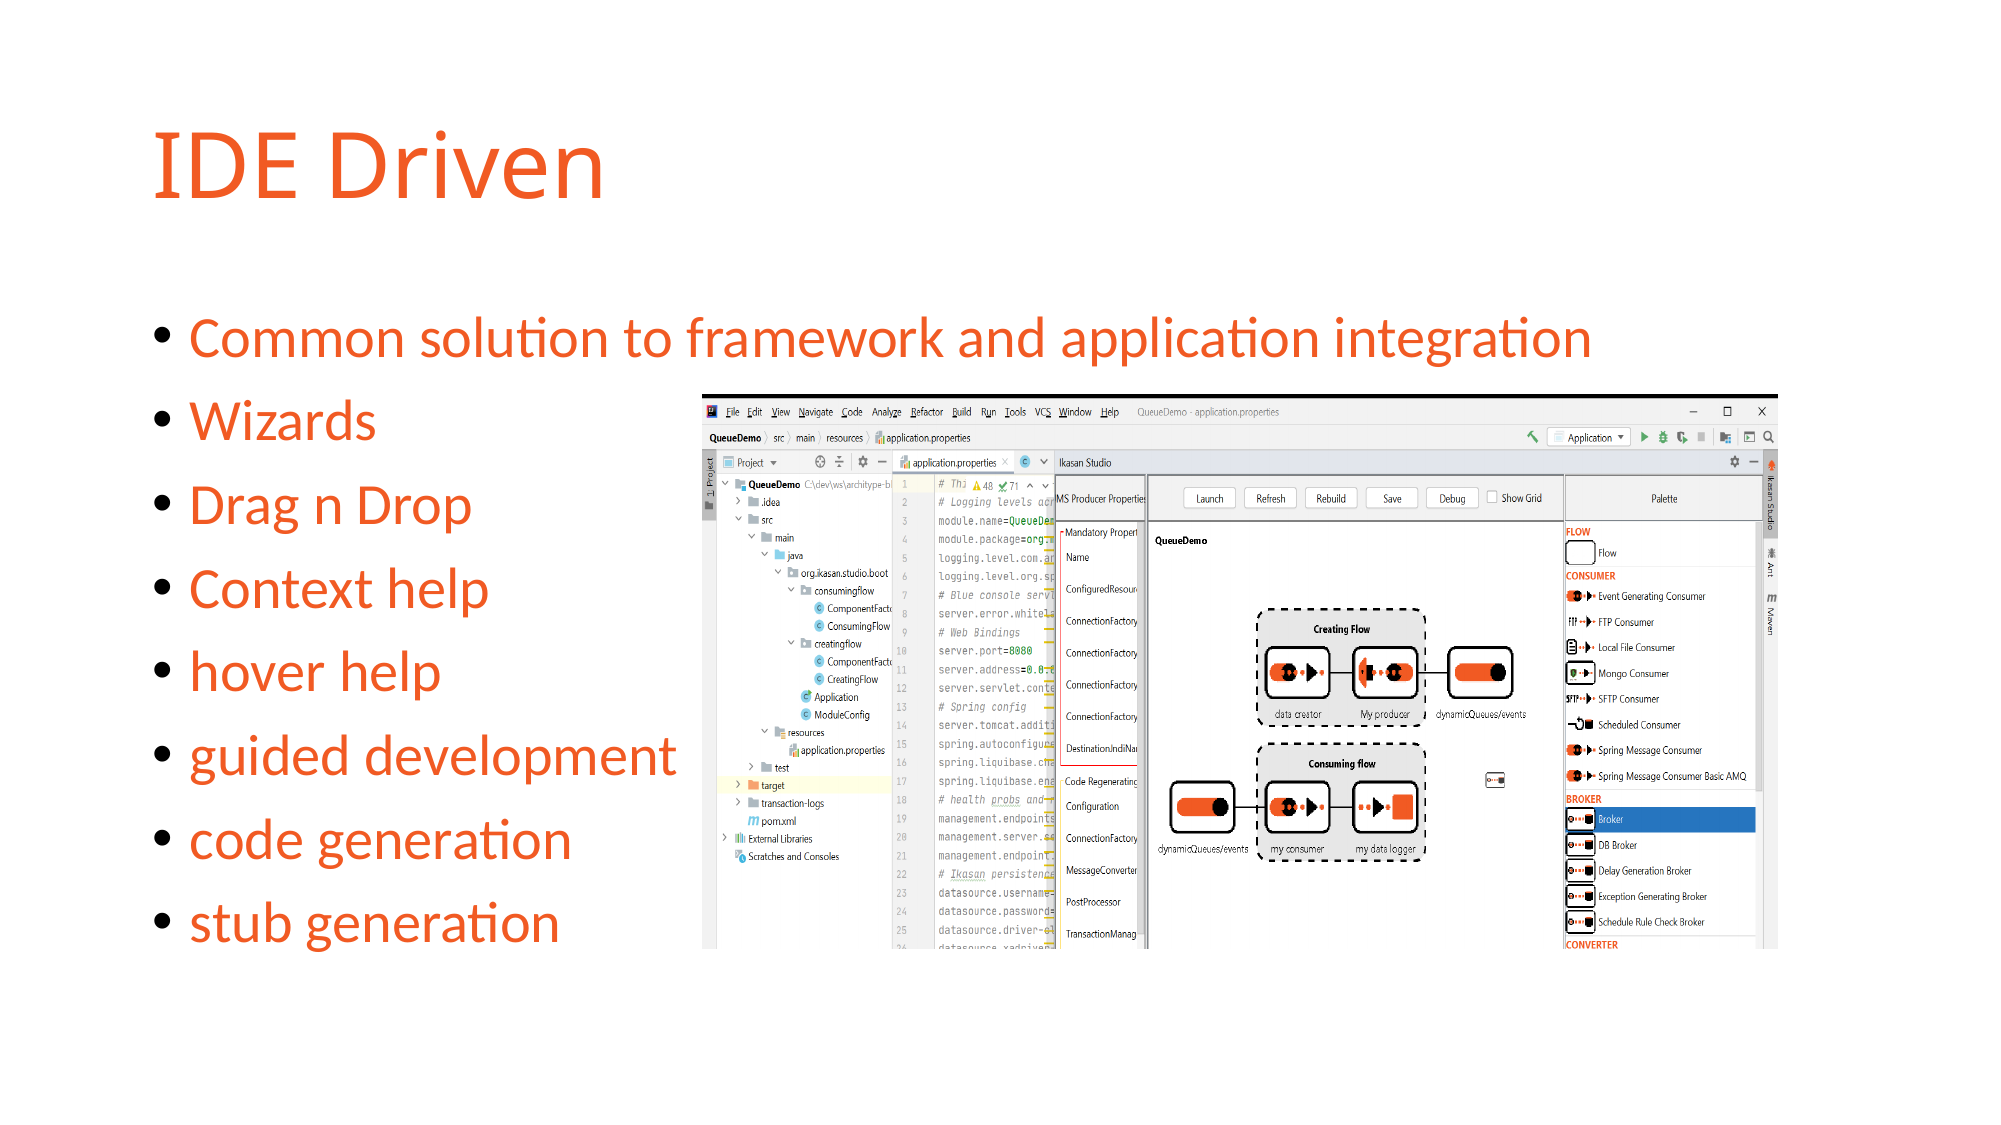

# IDE Driven
Common solution to framework and application integration
Wizards
Drag n Drop
Context help
hover help
guided development
code generation
stub generation